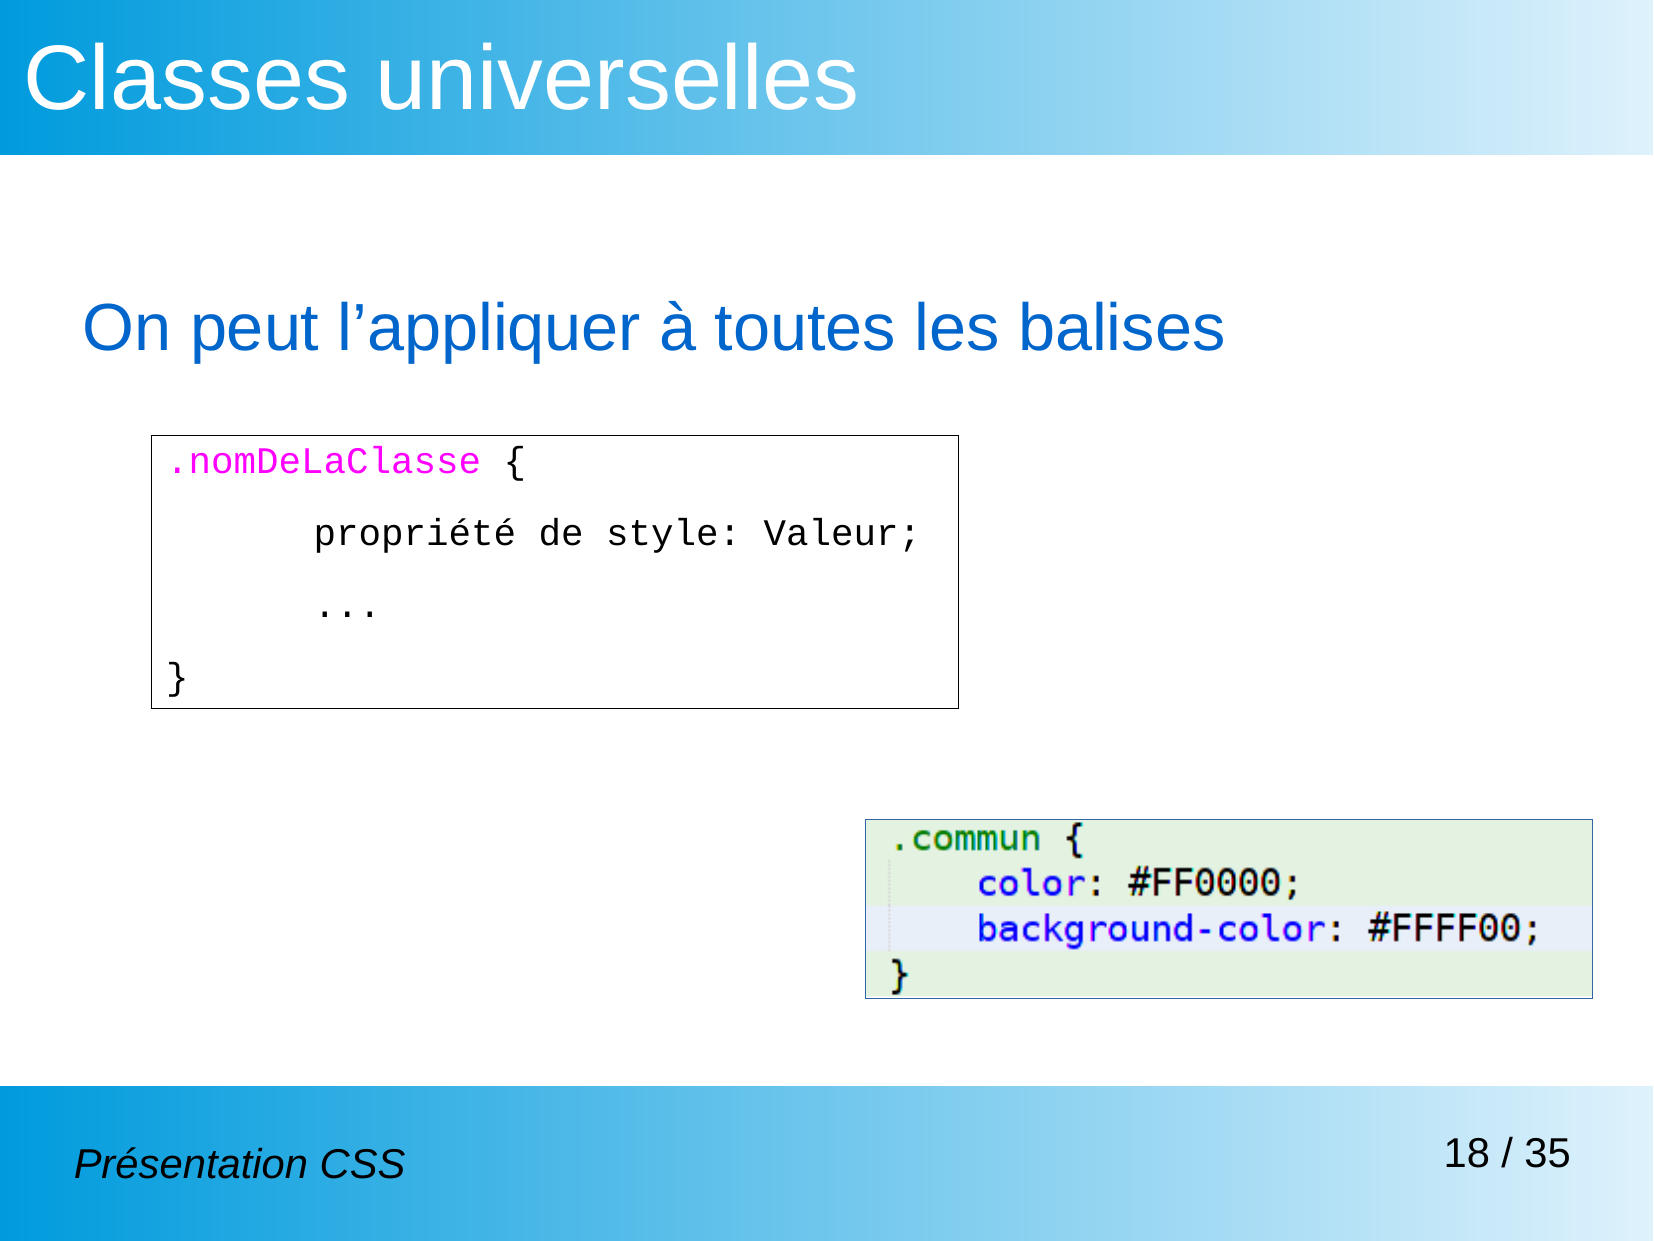

# Classes universelles
On peut l’appliquer à toutes les balises
.nomDeLaClasse {
		propriété de style: Valeur;
		...
}